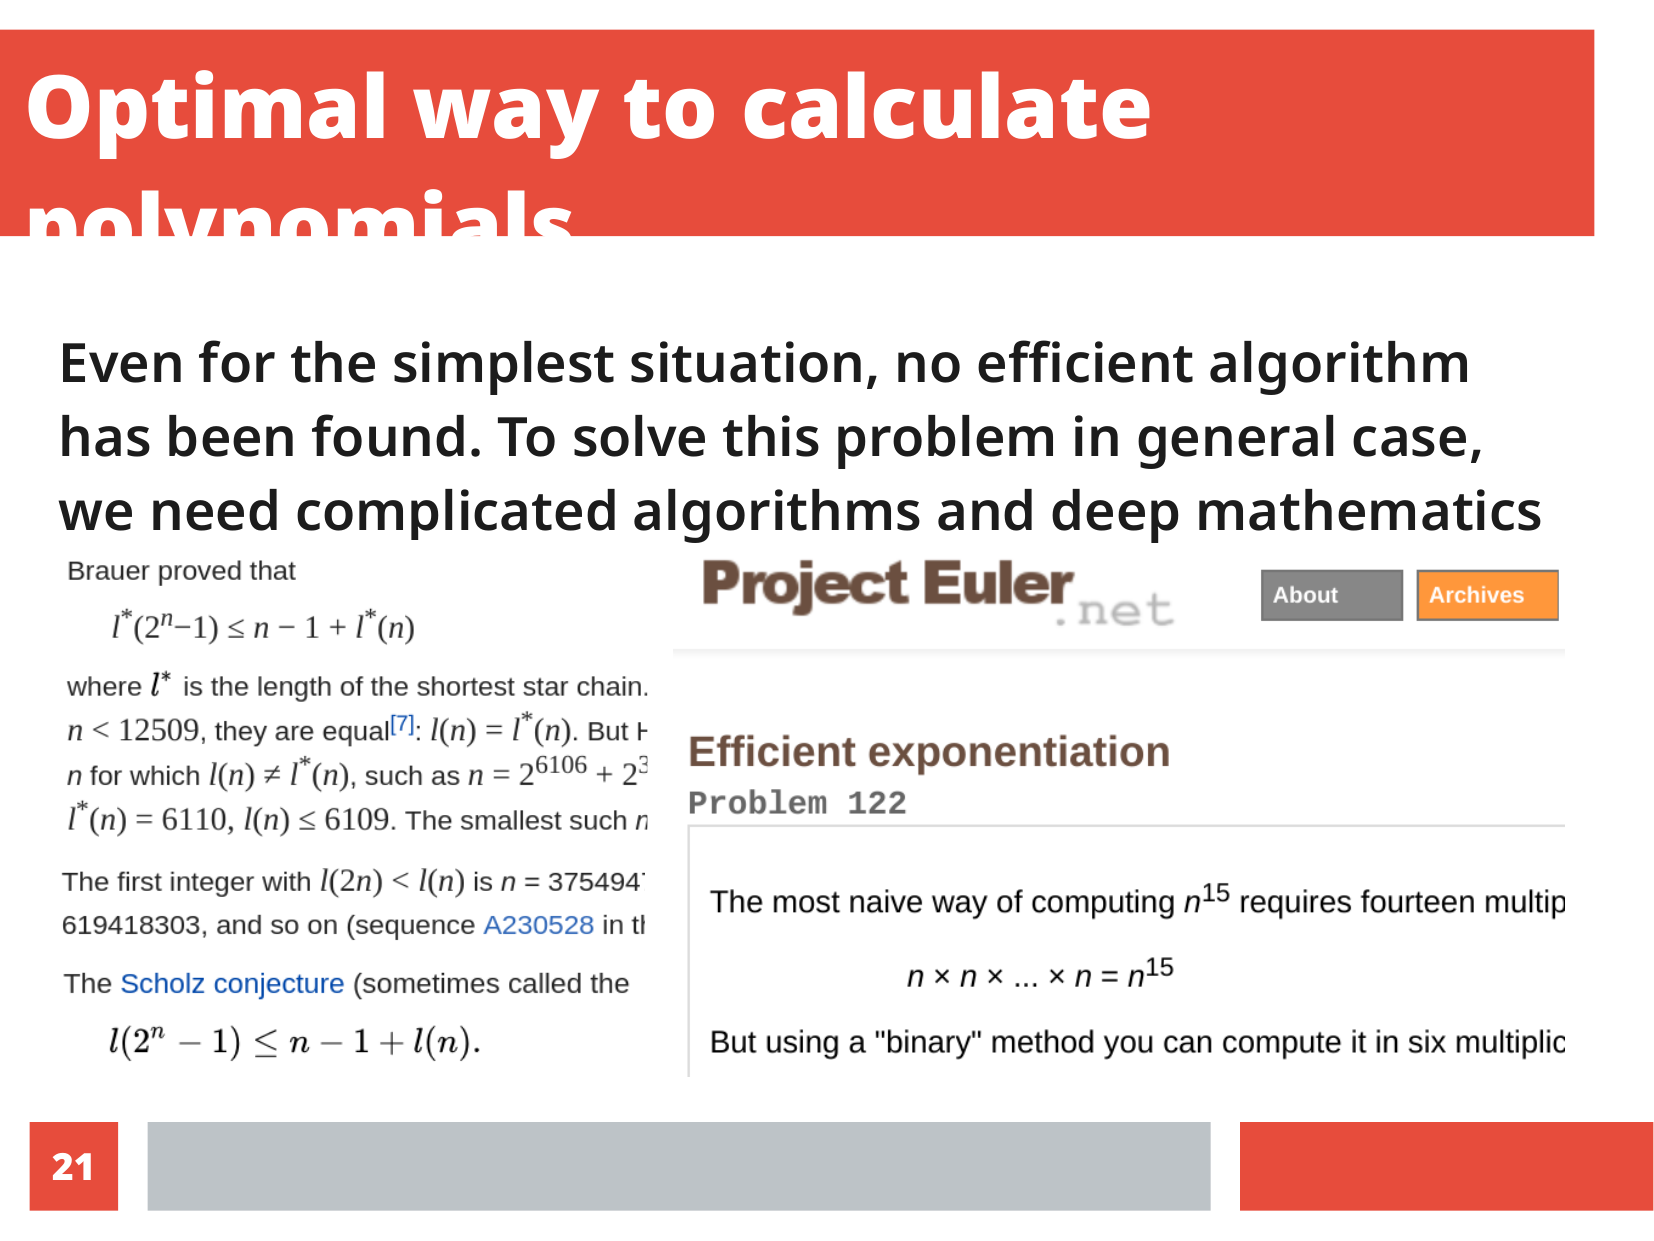

# Optimal way to calculate polynomials
Even for the simplest situation, no efficient algorithm has been found. To solve this problem in general case, we need complicated algorithms and deep mathematics theories.
21